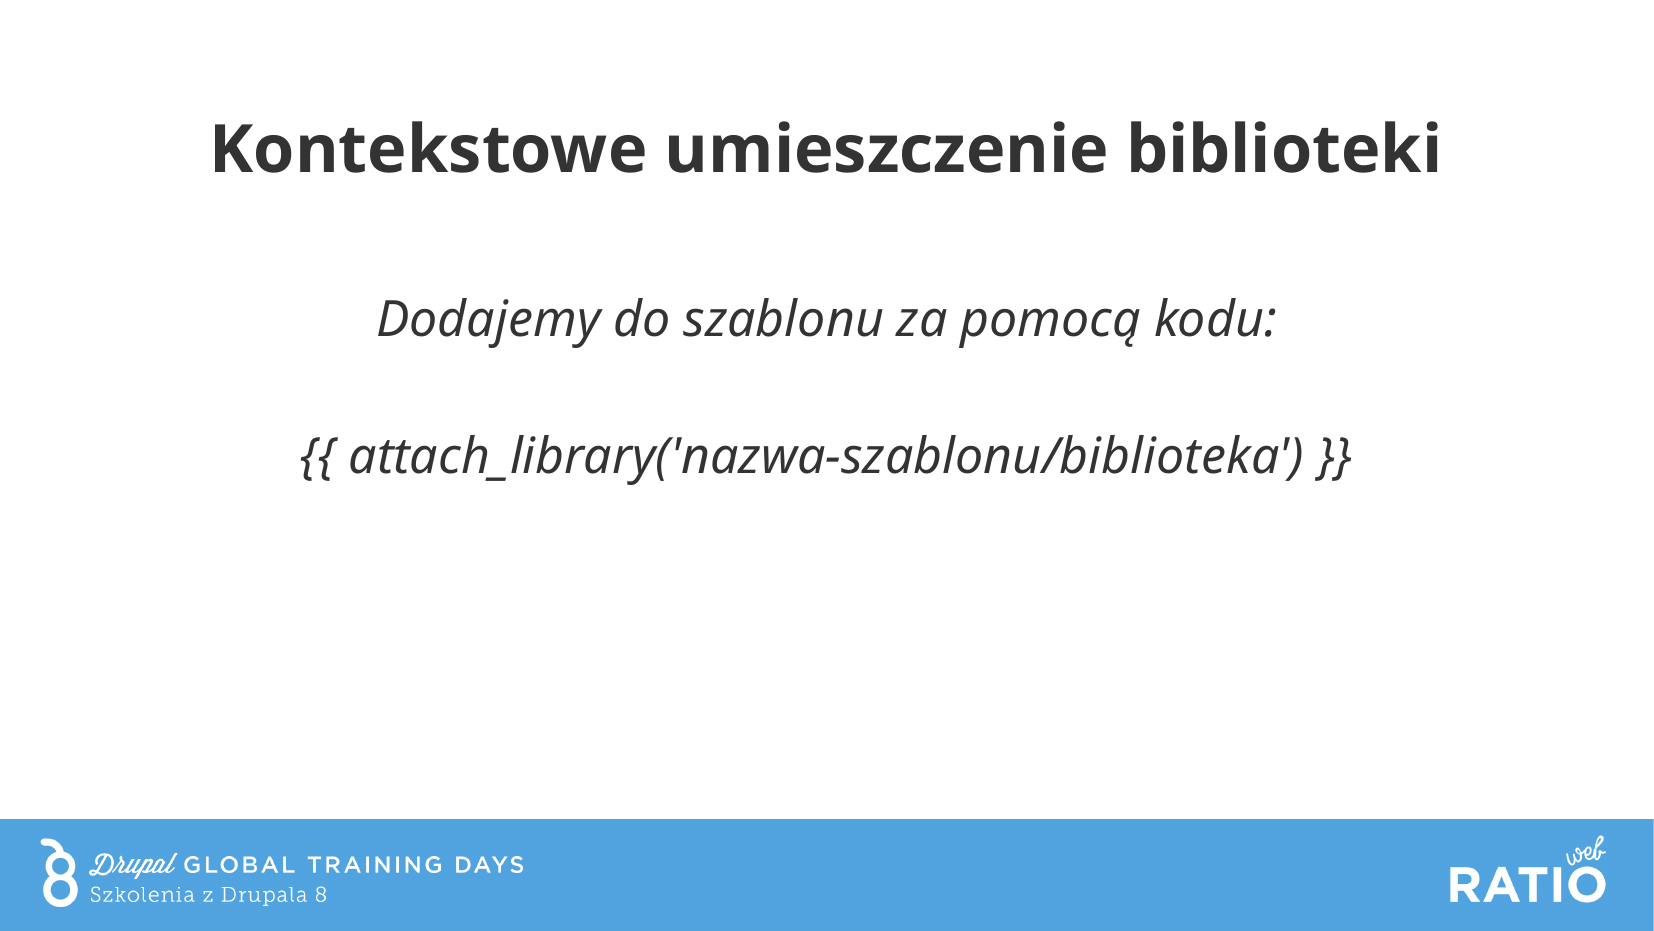

# Kontekstowe umieszczenie biblioteki
Dodajemy do szablonu za pomocą kodu:
{{ attach_library('nazwa-szablonu/biblioteka') }}